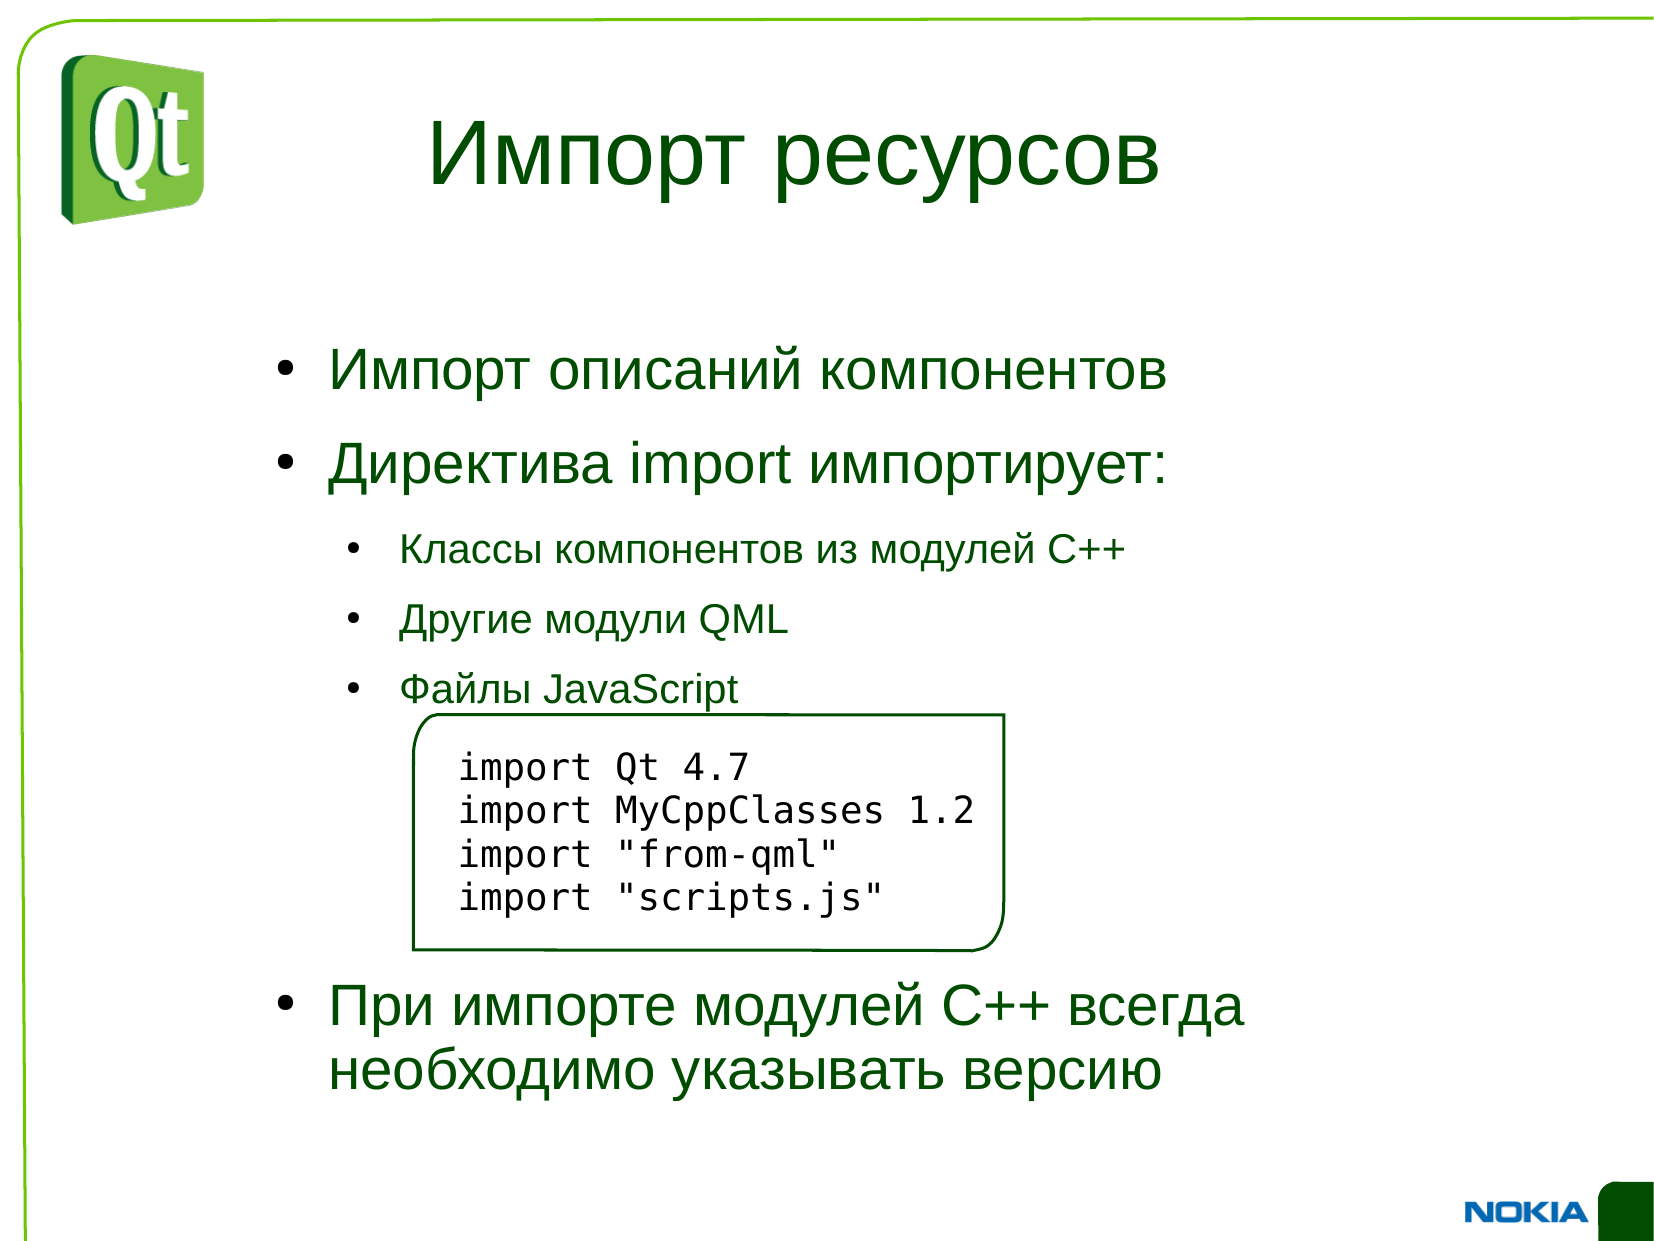

# Импорт ресурсов
Импорт описаний компонентов
Директива import импортирует:
Классы компонентов из модулей C++
Другие модули QML
Файлы JavaScript
При импорте модулей C++ всегда необходимо указывать версию
import Qt 4.7
import MyCppClasses 1.2
import "from-qml"
import "scripts.js"